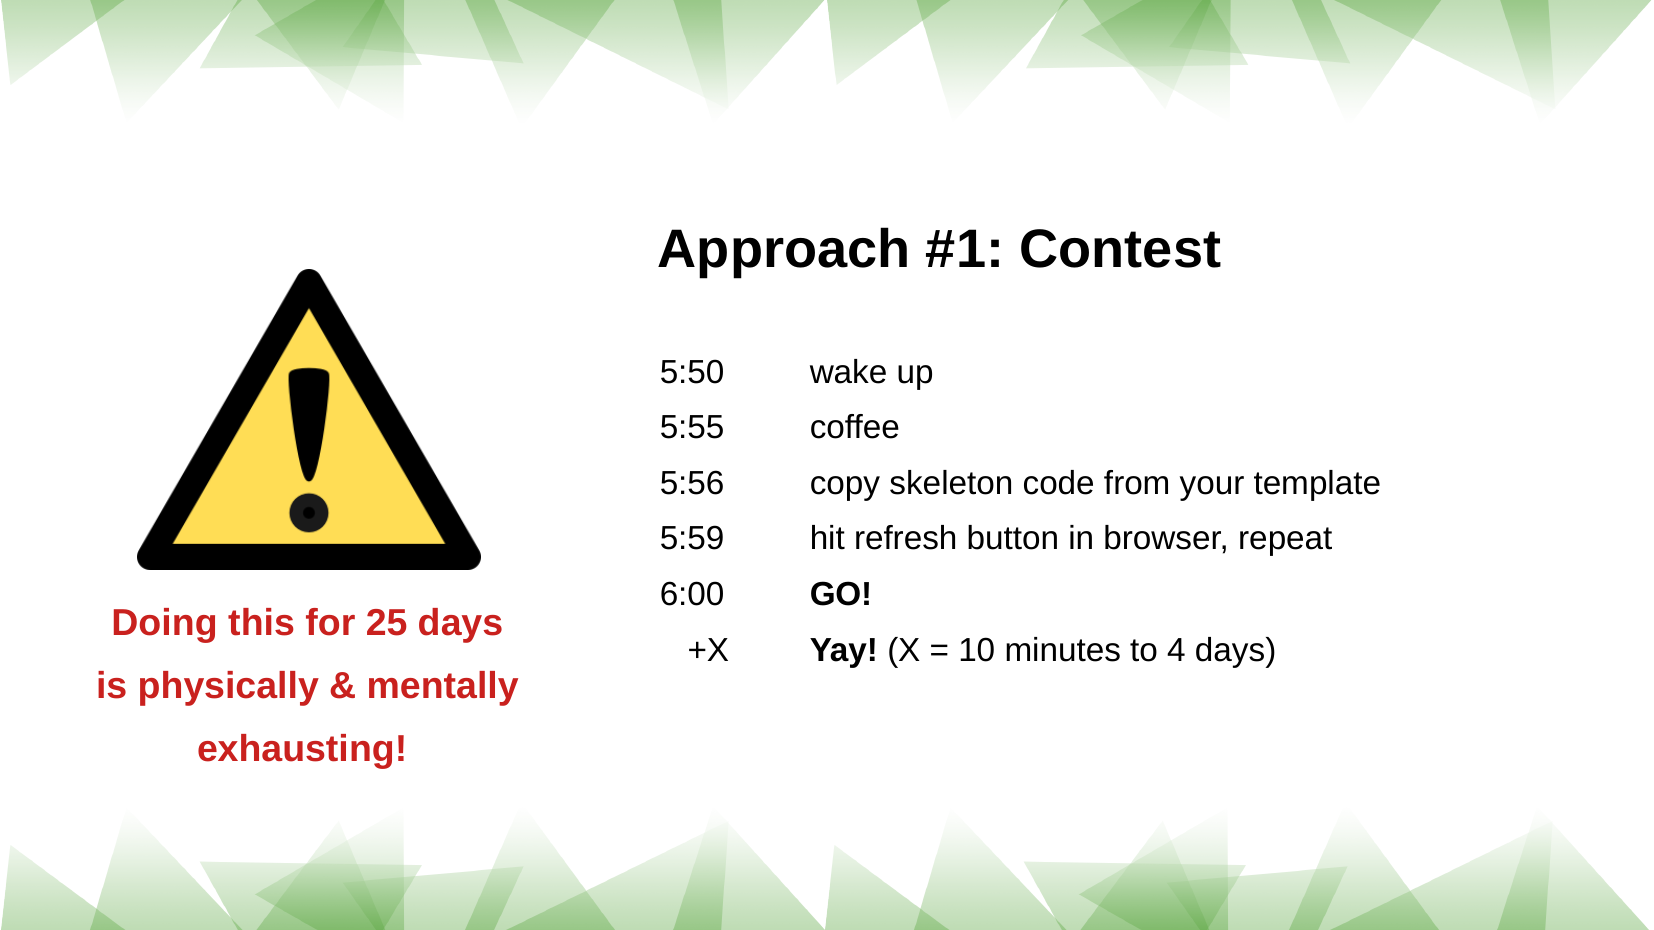

# Approach #1: Contest
5:50		wake up
5:55		coffee
5:56		copy skeleton code from your template
5:59		hit refresh button in browser, repeat
6:00		GO!
 +X		Yay! (X = 10 minutes to 4 days)
Doing this for 25 days
is physically & mentally exhausting!